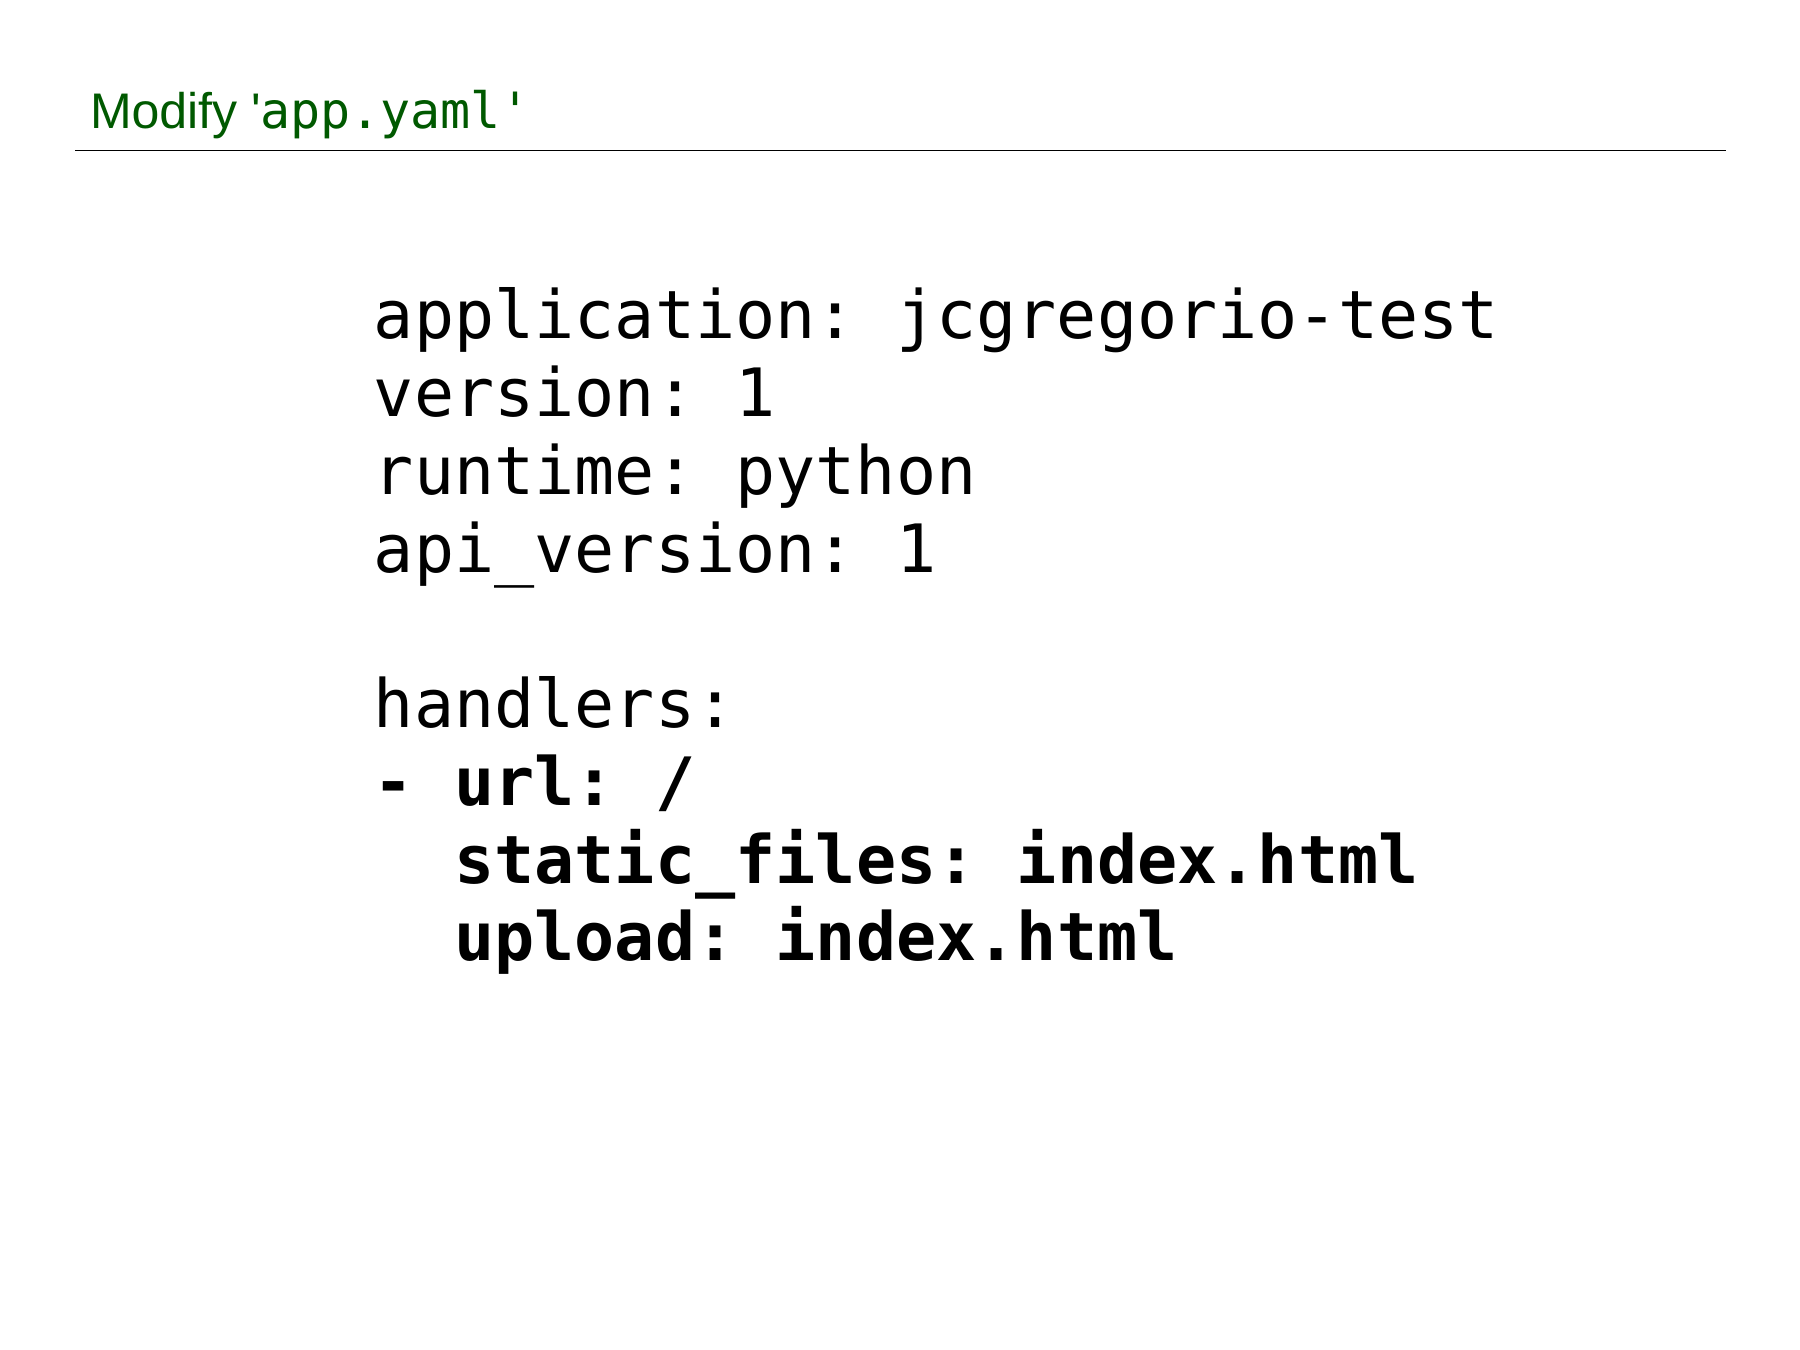

# Modify 'app.yaml'
application: jcgregorio-test
version: 1
runtime: python
api_version: 1
handlers:
- url: /
 static_files: index.html
 upload: index.html